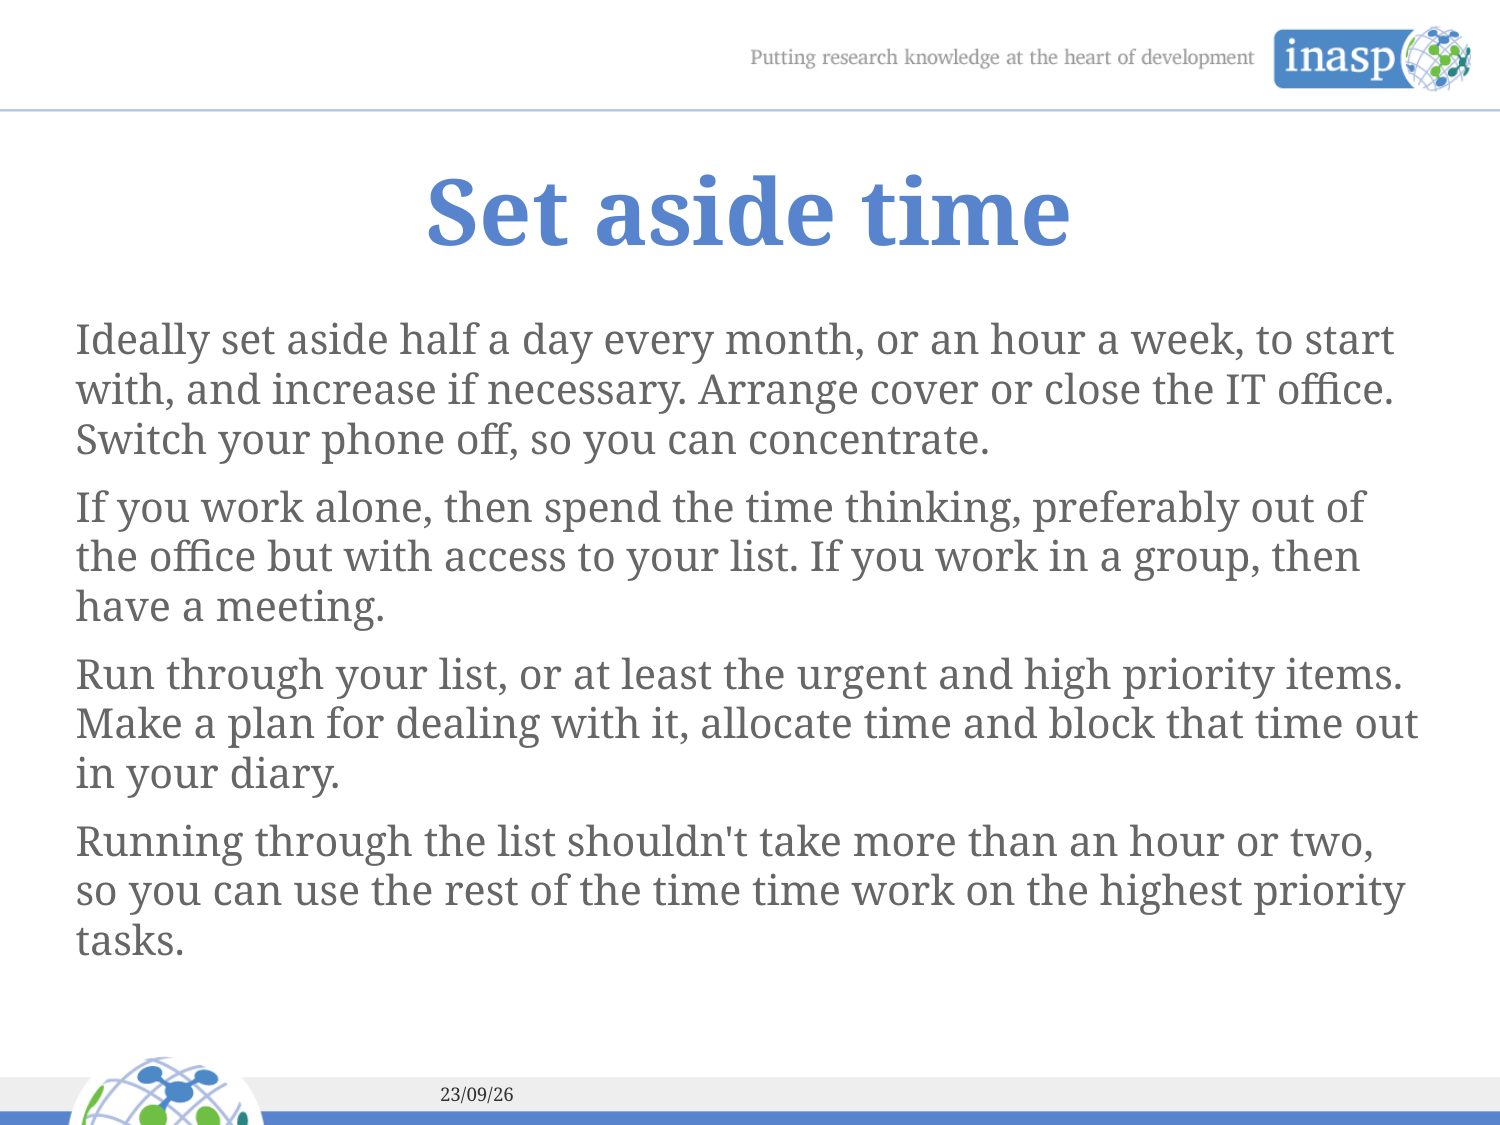

# Set aside time
Ideally set aside half a day every month, or an hour a week, to start with, and increase if necessary. Arrange cover or close the IT office. Switch your phone off, so you can concentrate.
If you work alone, then spend the time thinking, preferably out of the office but with access to your list. If you work in a group, then have a meeting.
Run through your list, or at least the urgent and high priority items. Make a plan for dealing with it, allocate time and block that time out in your diary.
Running through the list shouldn't take more than an hour or two, so you can use the rest of the time time work on the highest priority tasks.